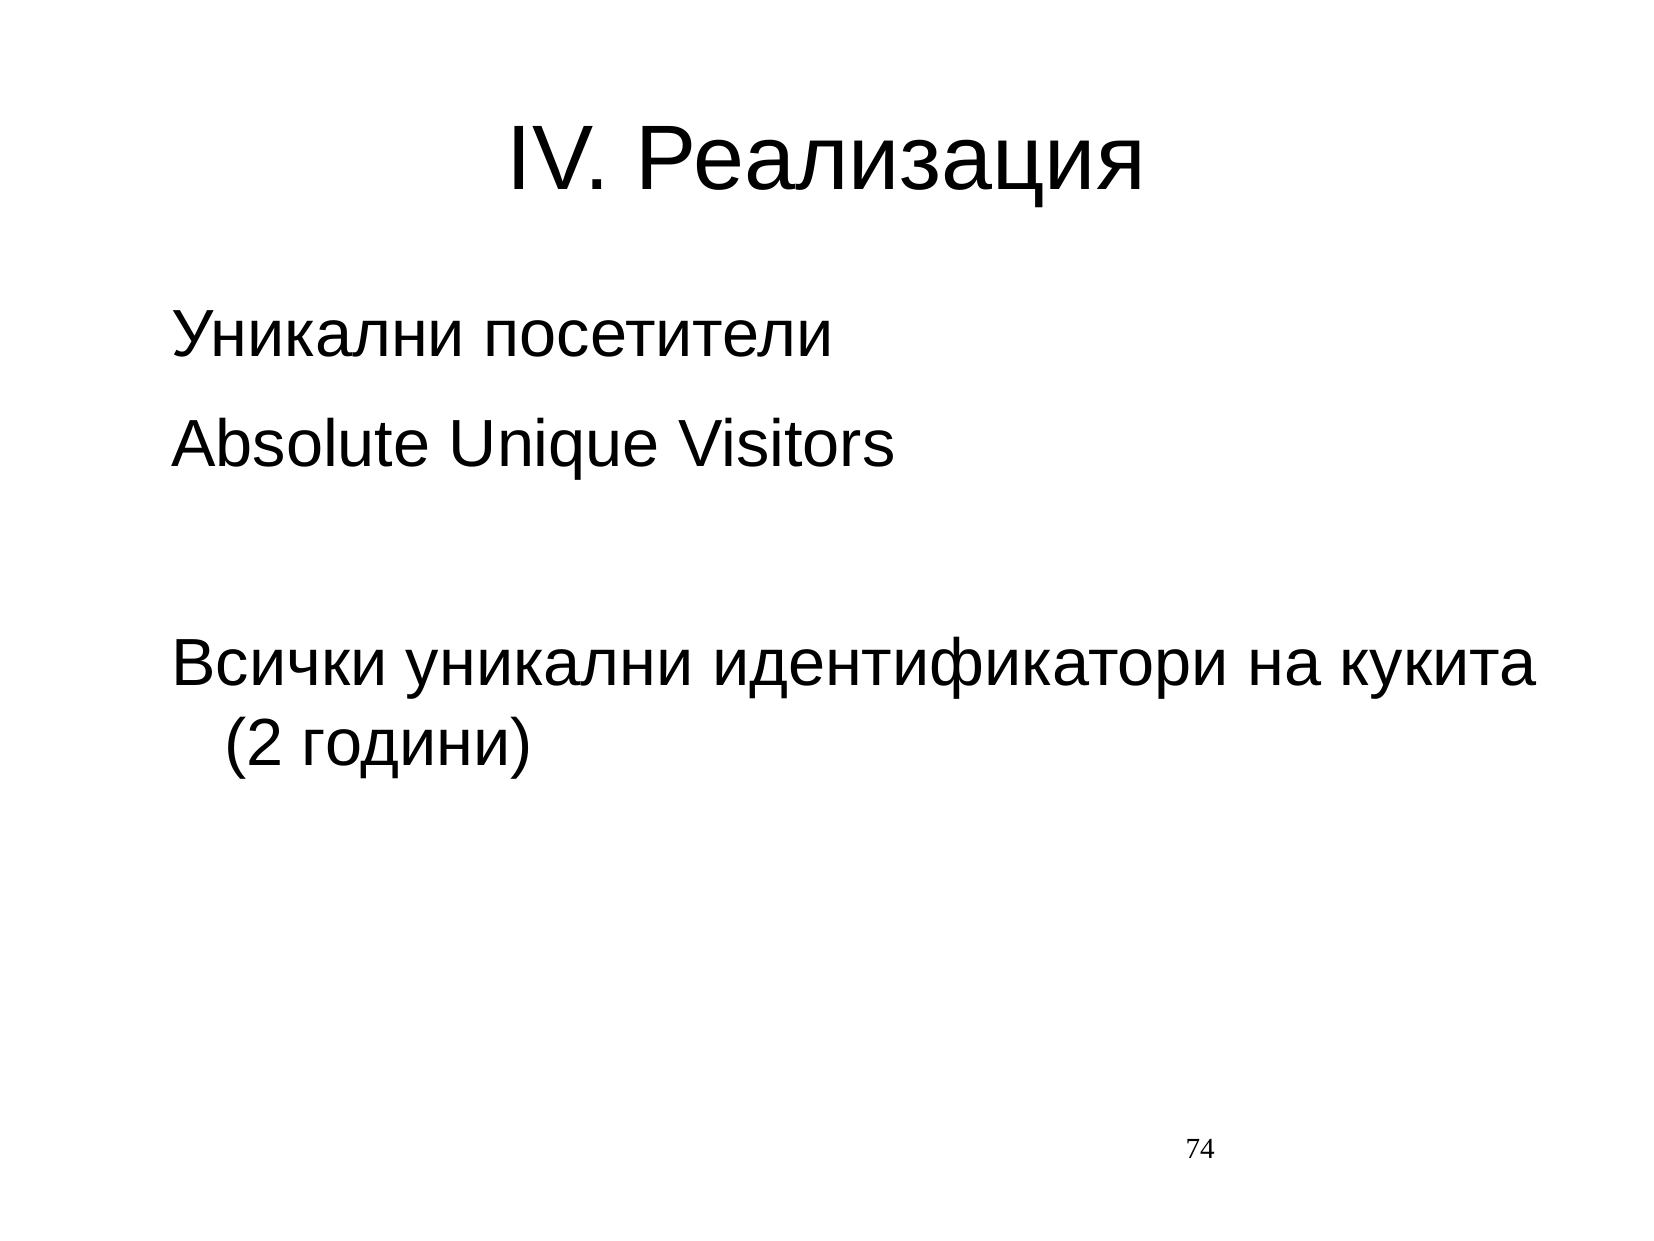

# IV. Реализация
Уникални посетители
Absolute Unique Visitors
Всички уникални идентификатори на кукита (2 години)